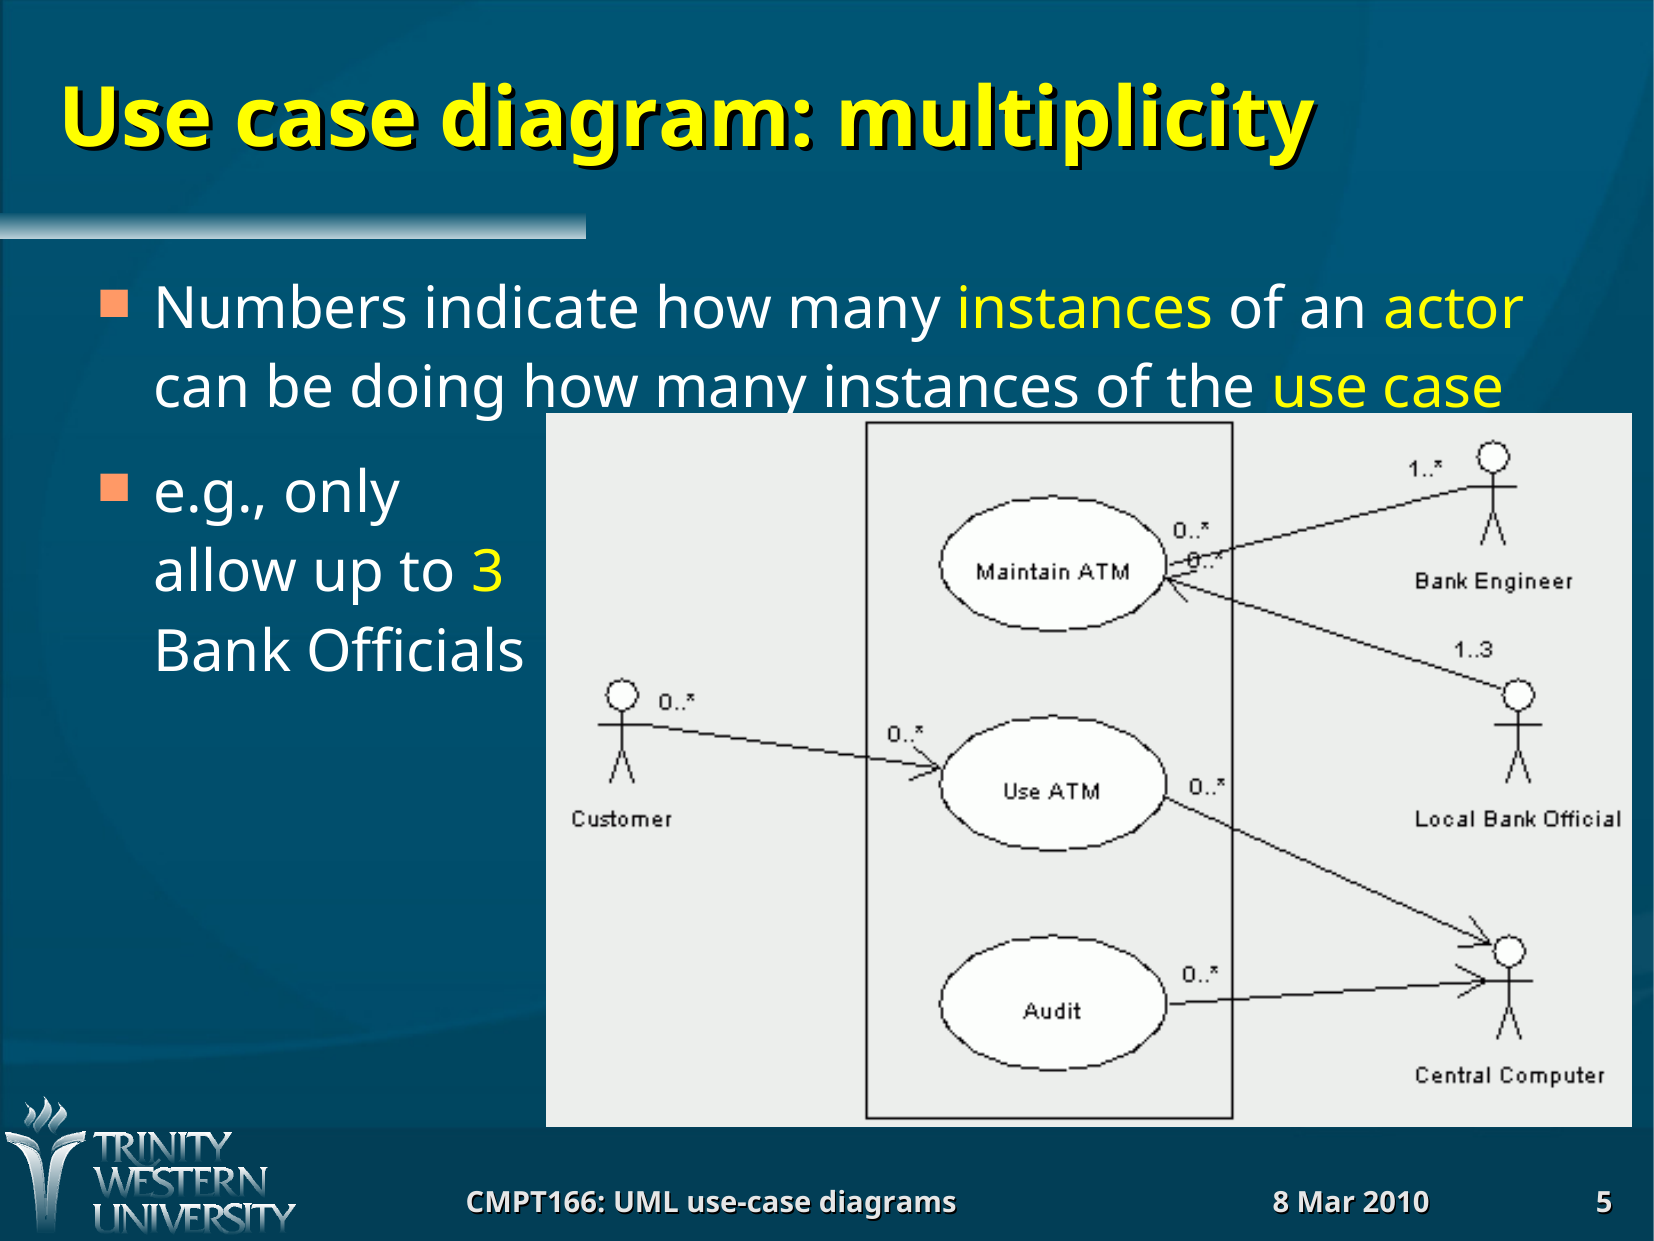

# Use case diagram: multiplicity
Numbers indicate how many instances of an actor can be doing how many instances of the use case
e.g., only
allow up to 3
Bank Officials
CMPT166: UML use-case diagrams
8 Mar 2010
5